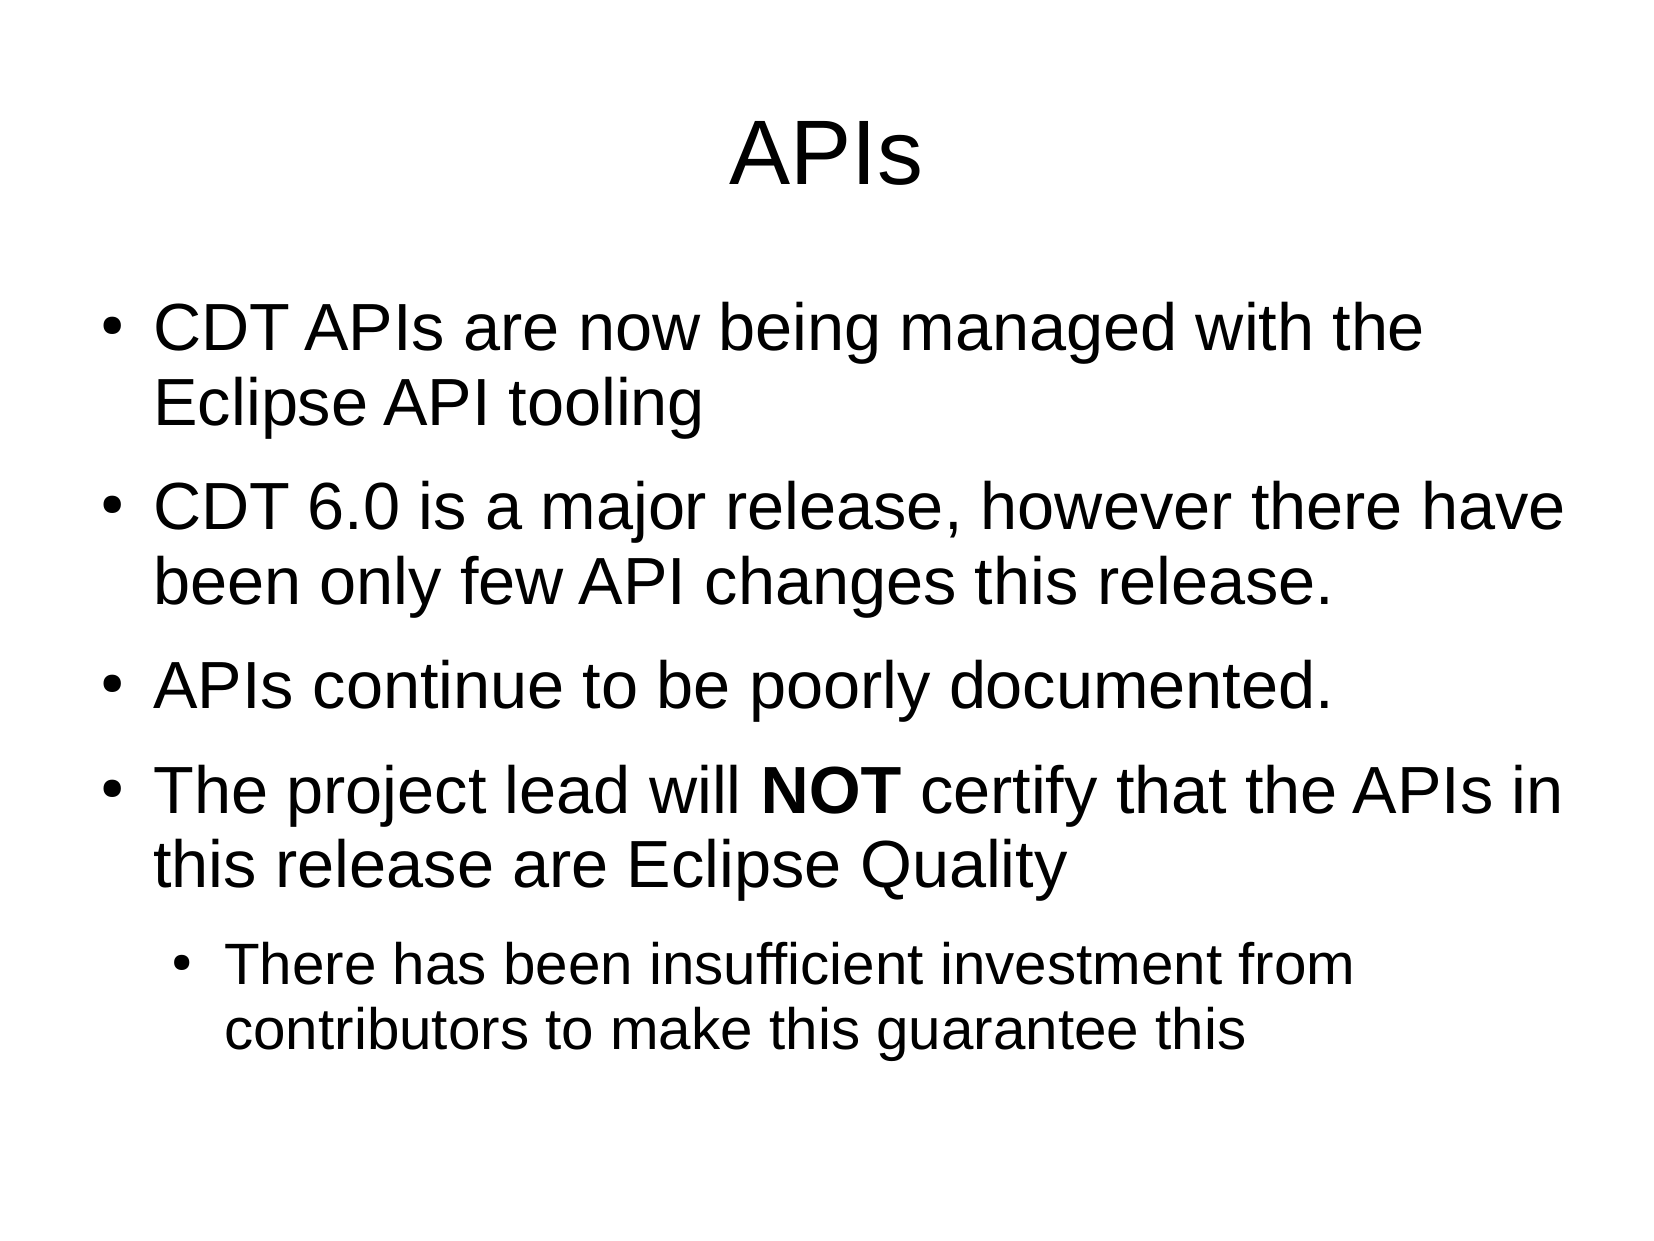

# APIs
CDT APIs are now being managed with the Eclipse API tooling
CDT 6.0 is a major release, however there have been only few API changes this release.
APIs continue to be poorly documented.
The project lead will NOT certify that the APIs in this release are Eclipse Quality
There has been insufficient investment from contributors to make this guarantee this